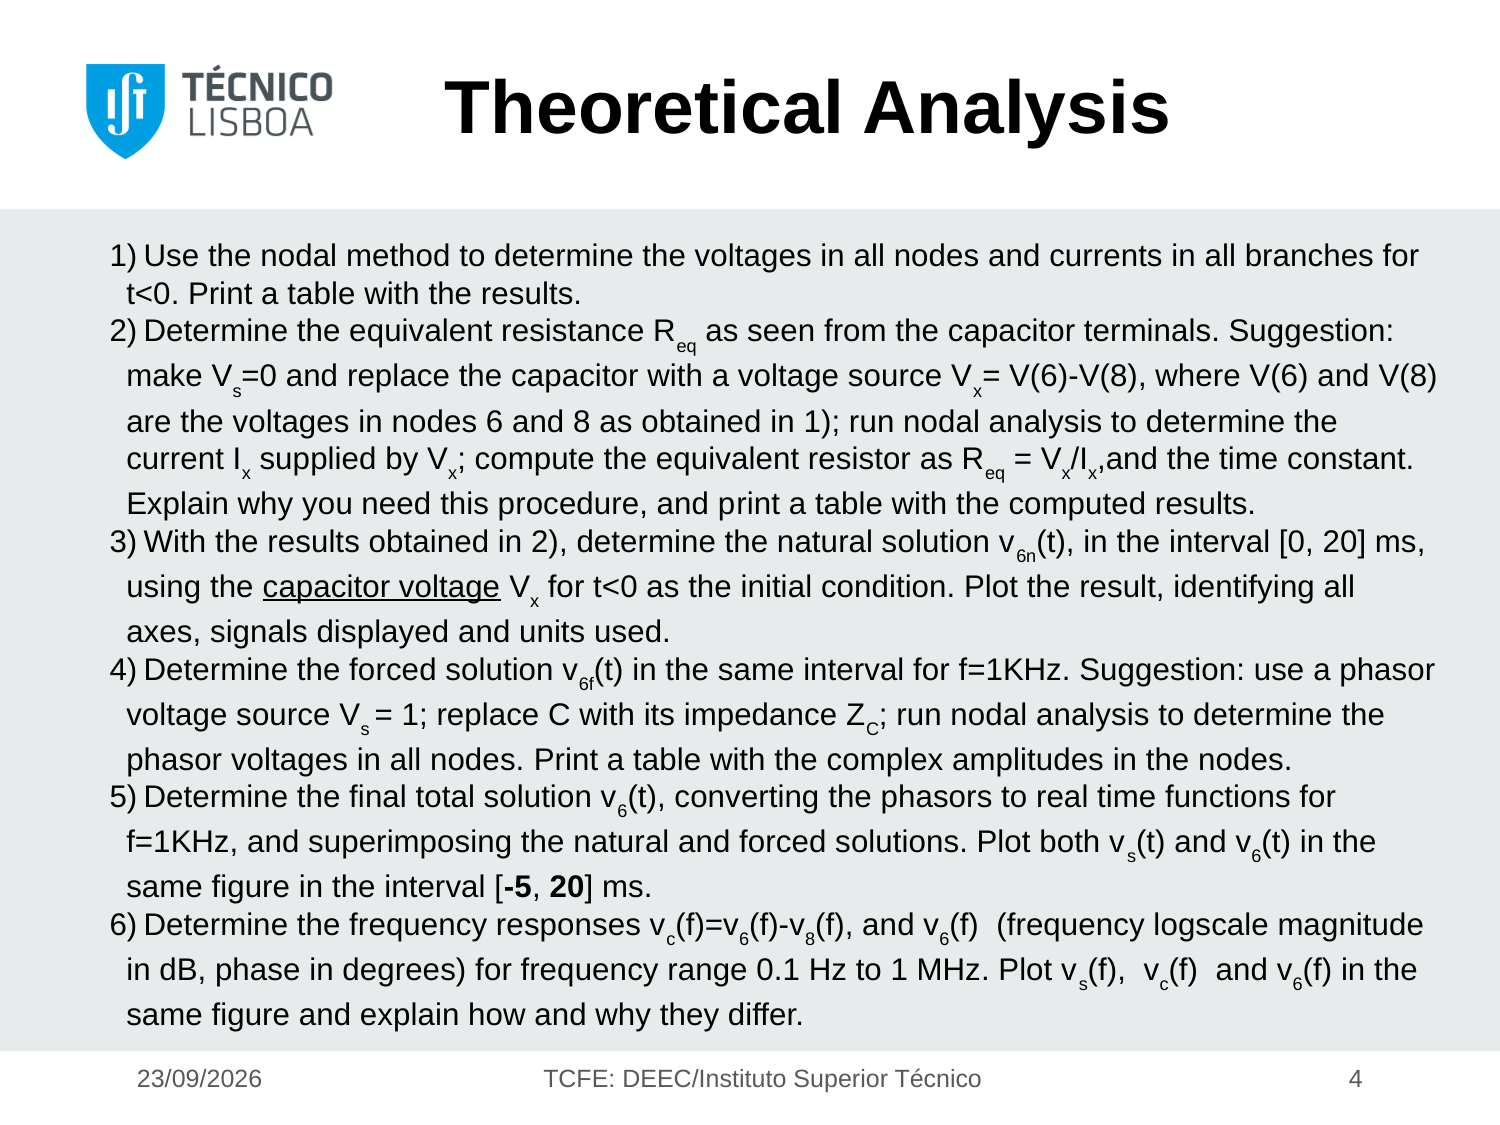

# Theoretical Analysis
 Use the nodal method to determine the voltages in all nodes and currents in all branches for t<0. Print a table with the results.
 Determine the equivalent resistance Req as seen from the capacitor terminals. Suggestion: make Vs=0 and replace the capacitor with a voltage source Vx= V(6)-V(8), where V(6) and V(8) are the voltages in nodes 6 and 8 as obtained in 1); run nodal analysis to determine the current Ix supplied by Vx; compute the equivalent resistor as Req = Vx/Ix,and the time constant. Explain why you need this procedure, and print a table with the computed results.
 With the results obtained in 2), determine the natural solution v6n(t), in the interval [0, 20] ms, using the capacitor voltage Vx for t<0 as the initial condition. Plot the result, identifying all axes, signals displayed and units used.
 Determine the forced solution v6f(t) in the same interval for f=1KHz. Suggestion: use a phasor voltage source Vs = 1; replace C with its impedance ZC; run nodal analysis to determine the phasor voltages in all nodes. Print a table with the complex amplitudes in the nodes.
 Determine the final total solution v6(t), converting the phasors to real time functions for f=1KHz, and superimposing the natural and forced solutions. Plot both vs(t) and v6(t) in the same figure in the interval [-5, 20] ms.
 Determine the frequency responses vc(f)=v6(f)-v8(f), and v6(f) (frequency logscale magnitude in dB, phase in degrees) for frequency range 0.1 Hz to 1 MHz. Plot vs(f), vc(f) and v6(f) in the same figure and explain how and why they differ.
bla
4